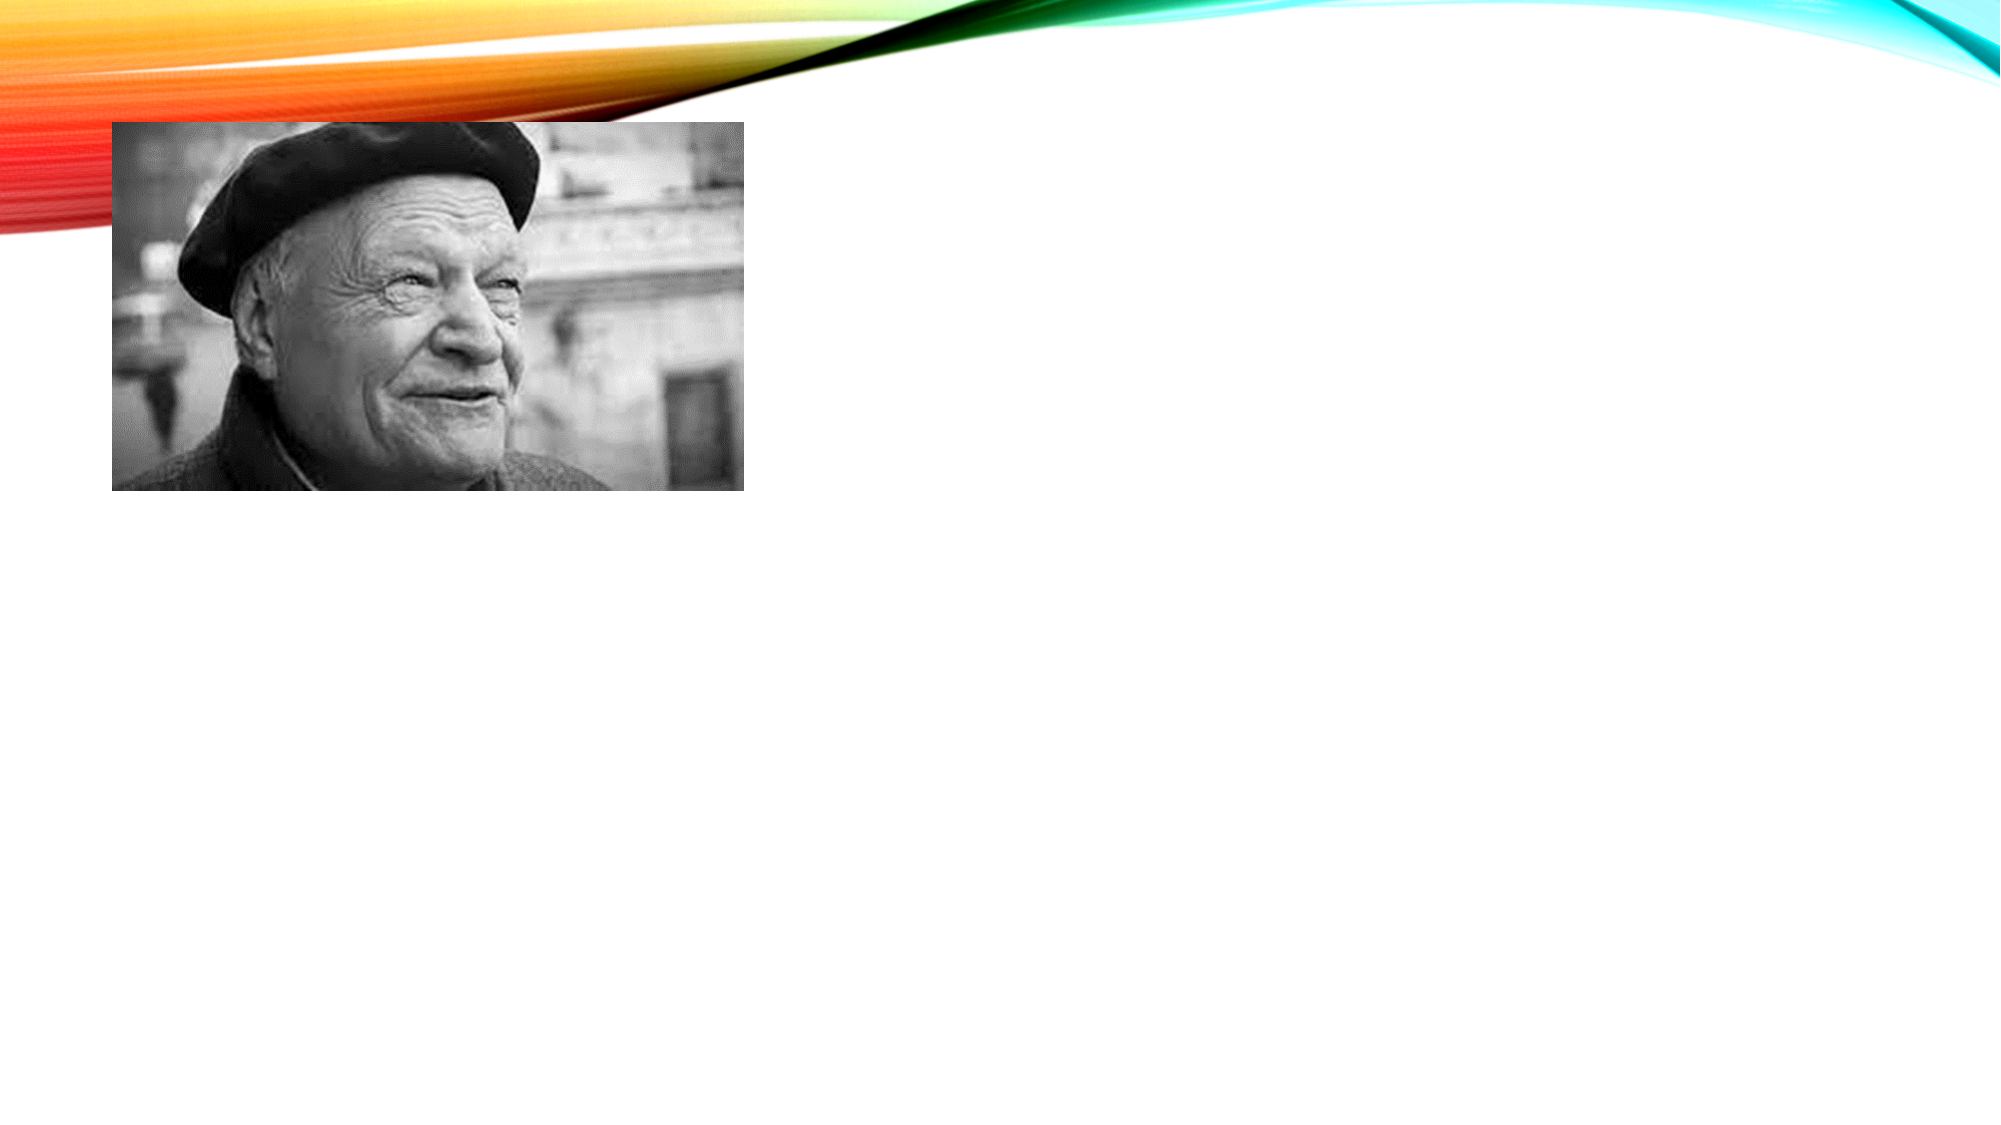

# Poesie:
-In memoria :narra del suicidio di un amico di origine africana
-i fiumi :dove il poeta ha ripercorso i fiumi che hanno segnato la sua vita
-soldati:dove pone una similitudine tra uomo e foglie
Una caratteristica di questo poeta è di mettere data e luogo nella poesia
Giuseppe Ungaretti
Nasce nel 1888 ad Alessandria d’Egitto e studia in una scuola francese
Si arruola volontario nella prima guerra mondiale come soldato di fanteria
1921 aderisce nal fascimo anche per l amicizia che lo lega a Mussolini
1936 si trasferisce in Brasile
1969 pubblica Vita d’un uomo,opera che riunisce tutta la produzione poetica
Muore nel 1970 a 92 anni